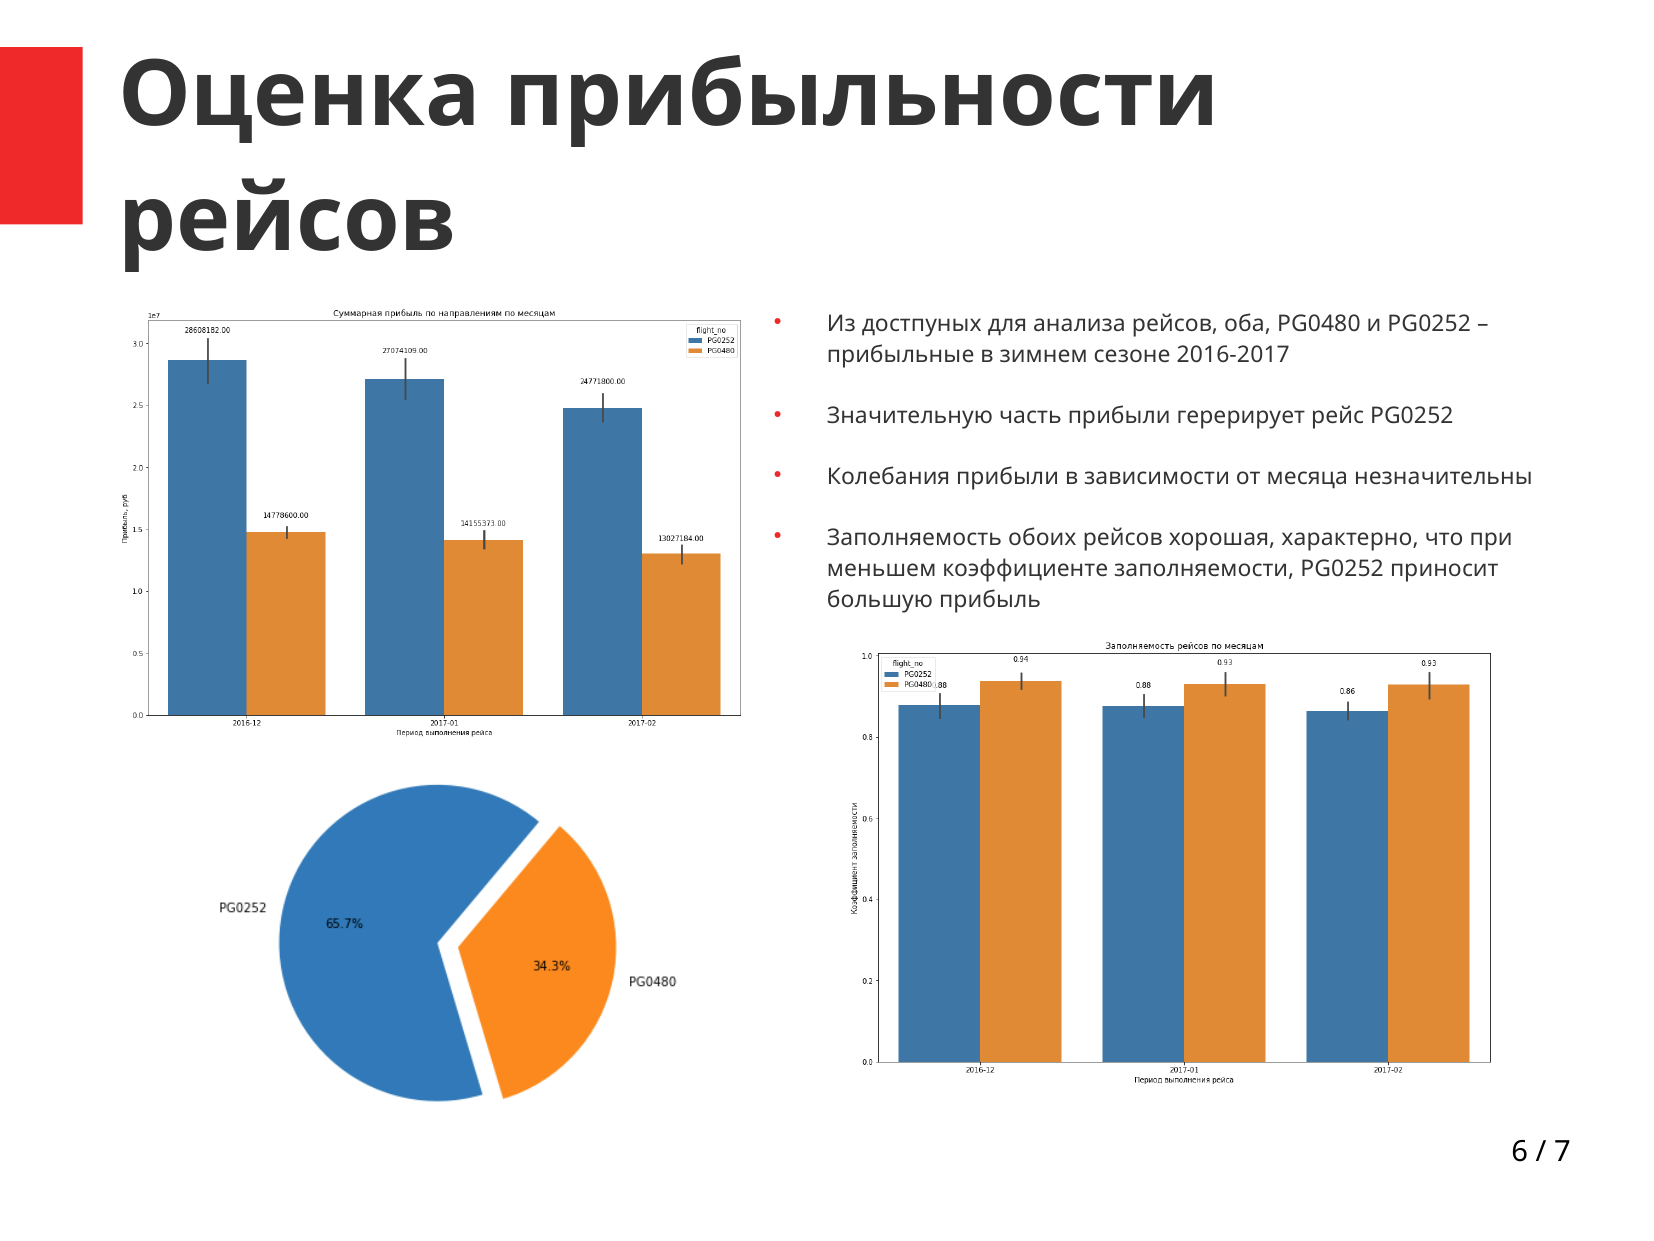

# Оценка прибыльности рейсов
Из достпуных для анализа рейсов, оба, PG0480 и PG0252 – прибыльные в зимнем сезоне 2016-2017
Значительную часть прибыли герерирует рейс PG0252
Колебания прибыли в зависимости от месяца незначительны
Заполняемость обоих рейсов хорошая, характерно, что при меньшем коэффициенте заполняемости, PG0252 приносит большую прибыль
6